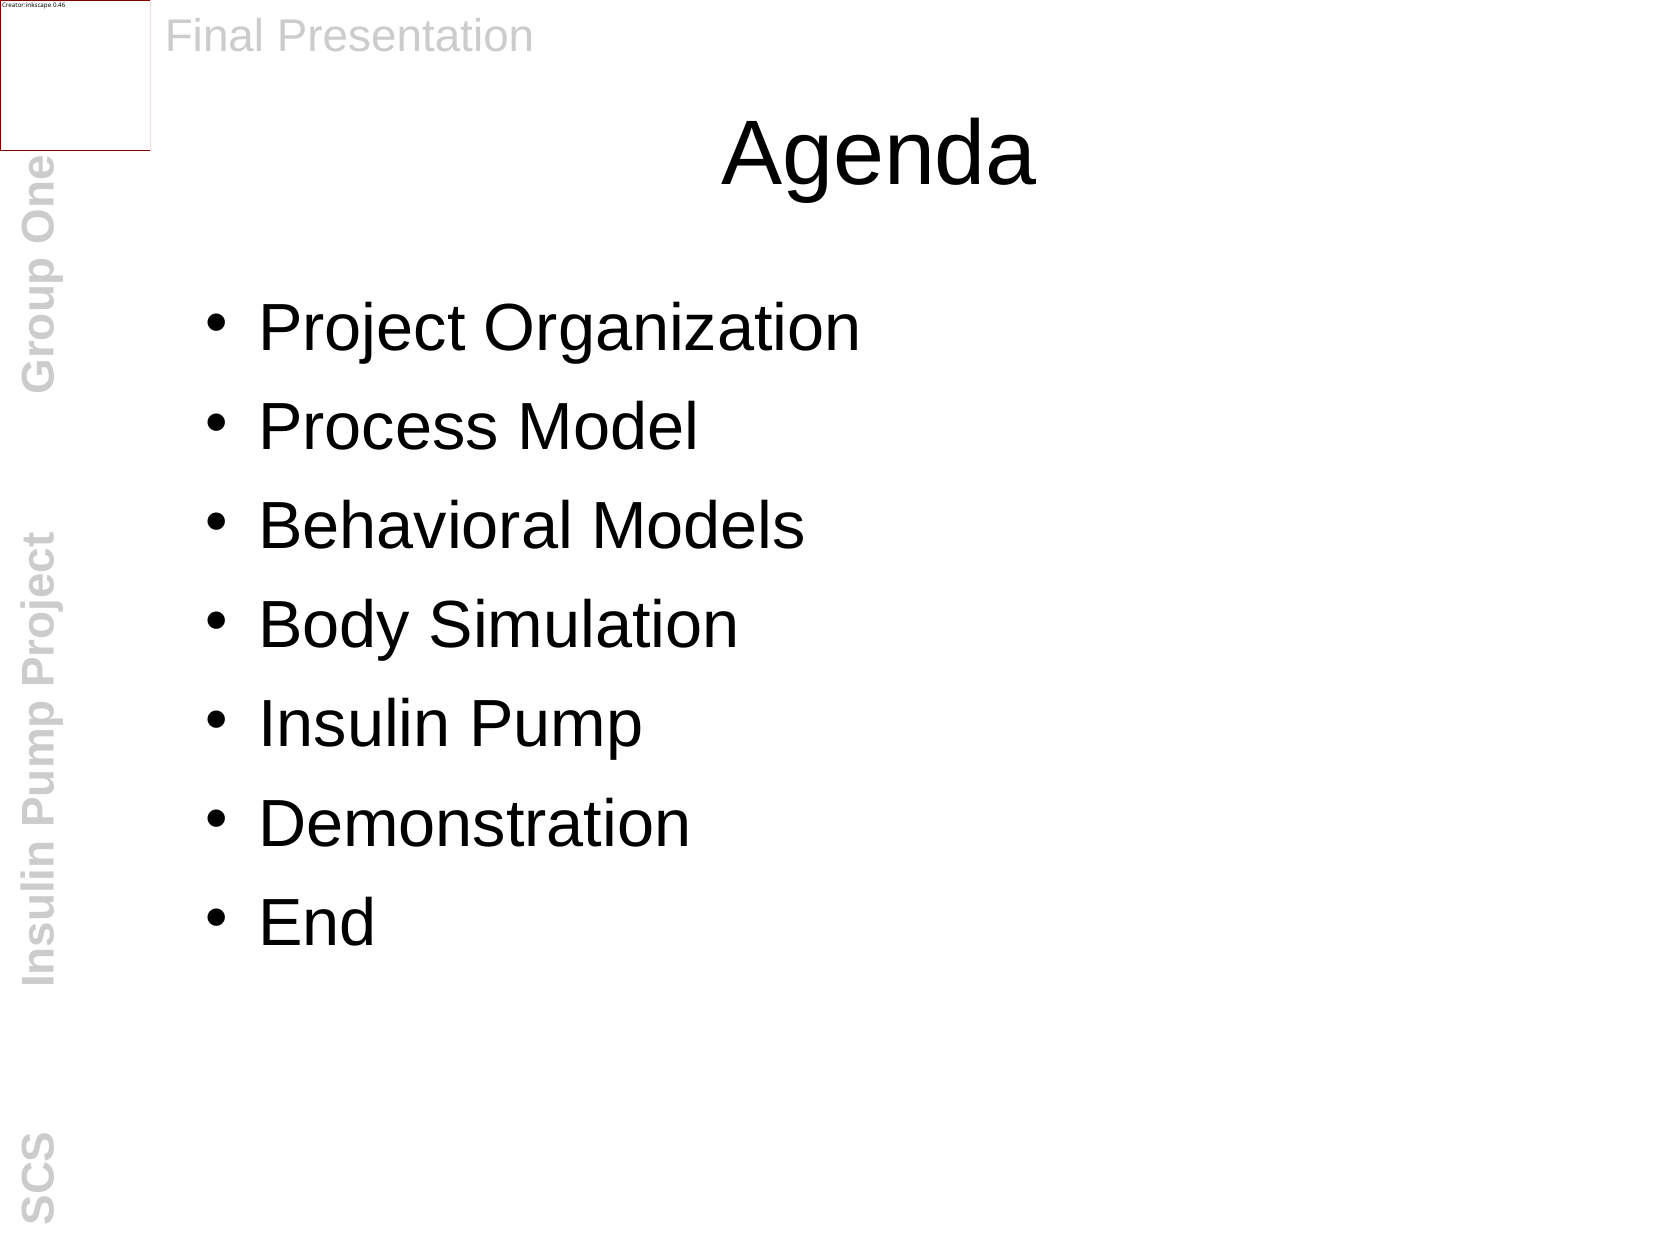

# Agenda
Project Organization
Process Model
Behavioral Models
Body Simulation
Insulin Pump
Demonstration
End